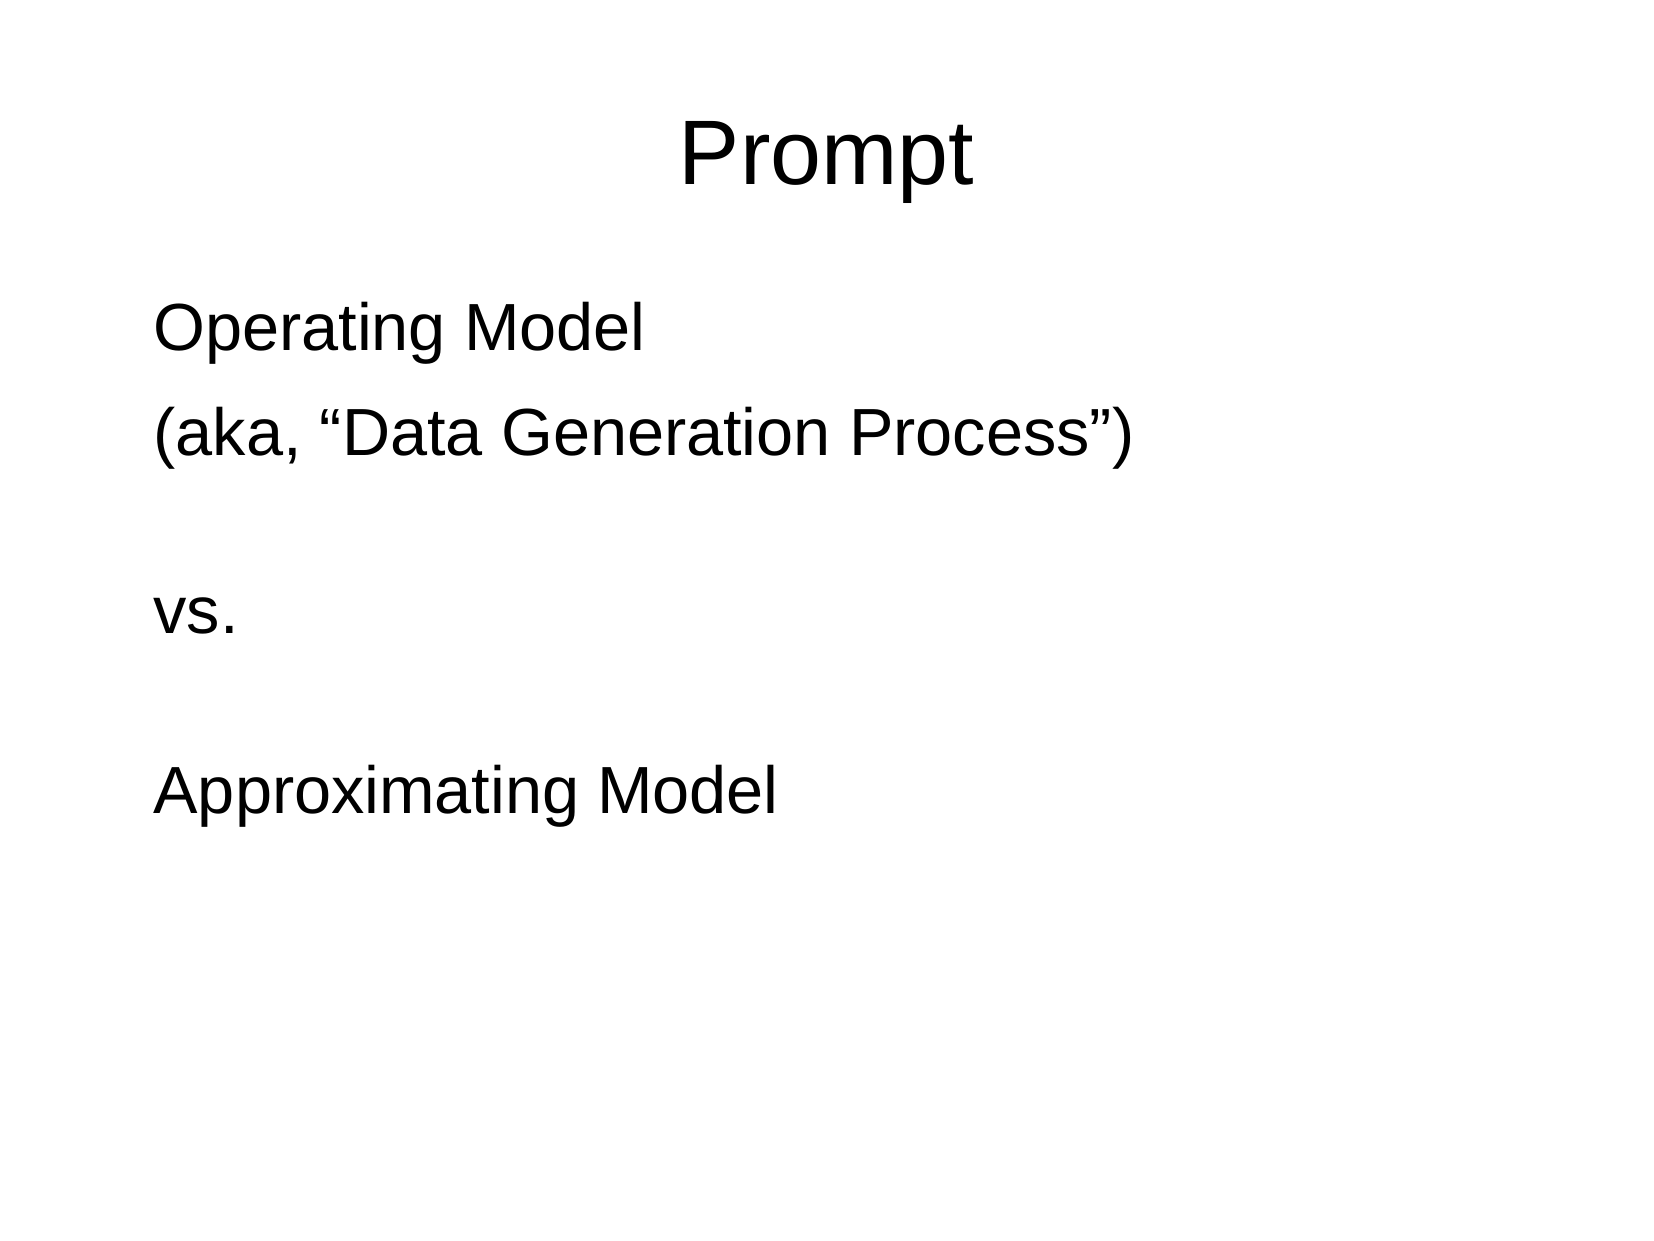

# Prompt
Operating Model
(aka, “Data Generation Process”)
vs.
Approximating Model